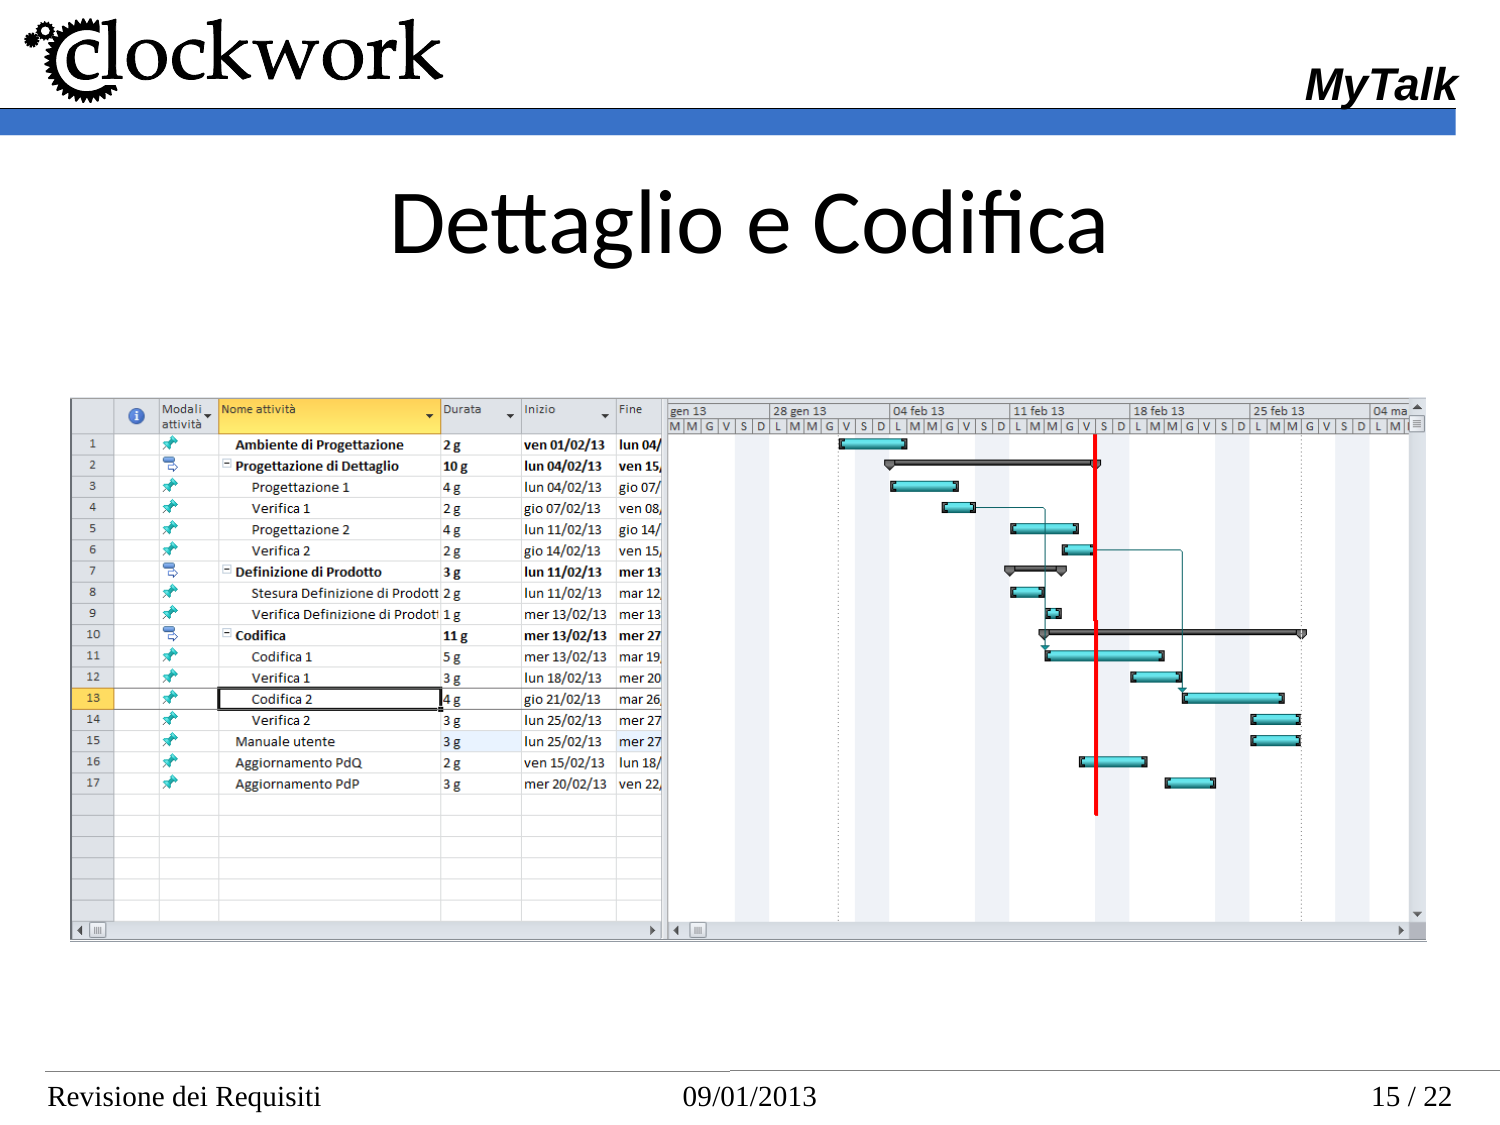

Dettaglio e Codifica
Revisione dei Requisiti
09/01/2013
15